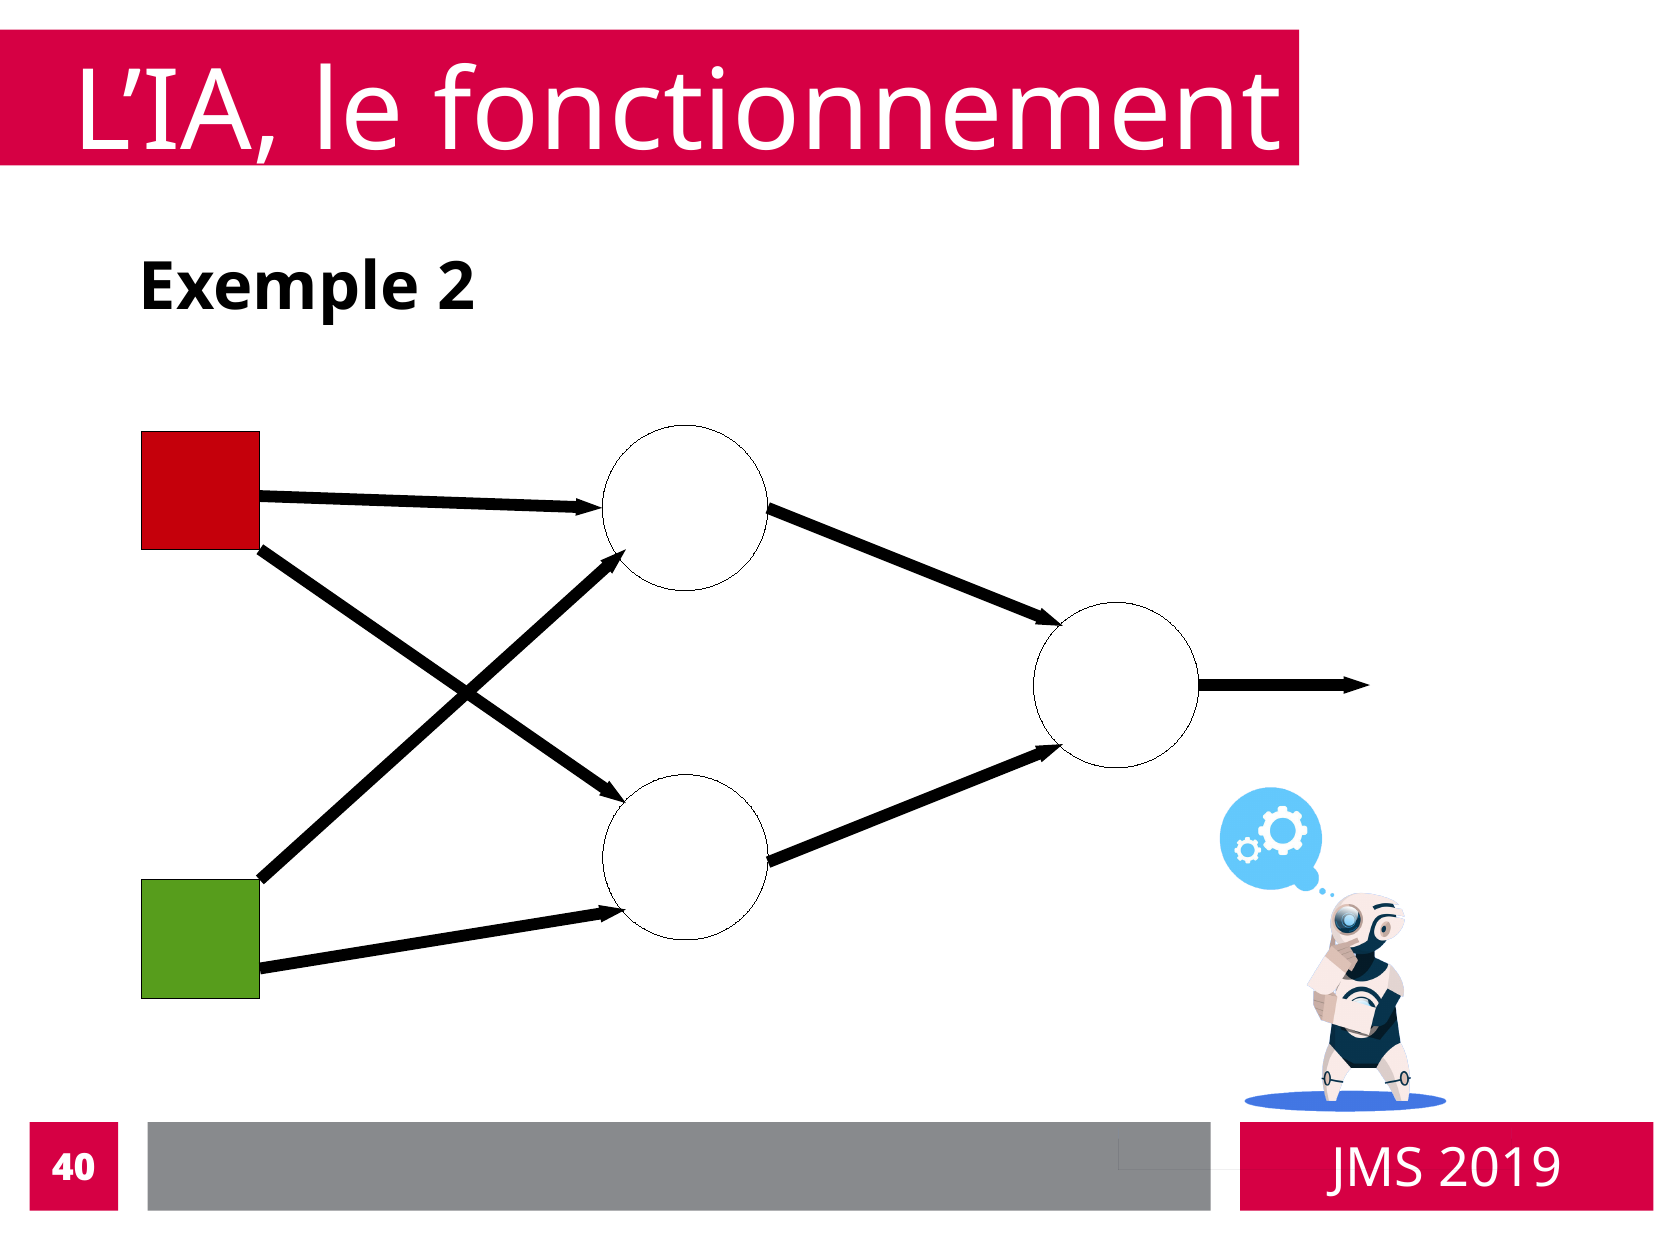

# L’IA, le fonctionnement
Exemple 2
40